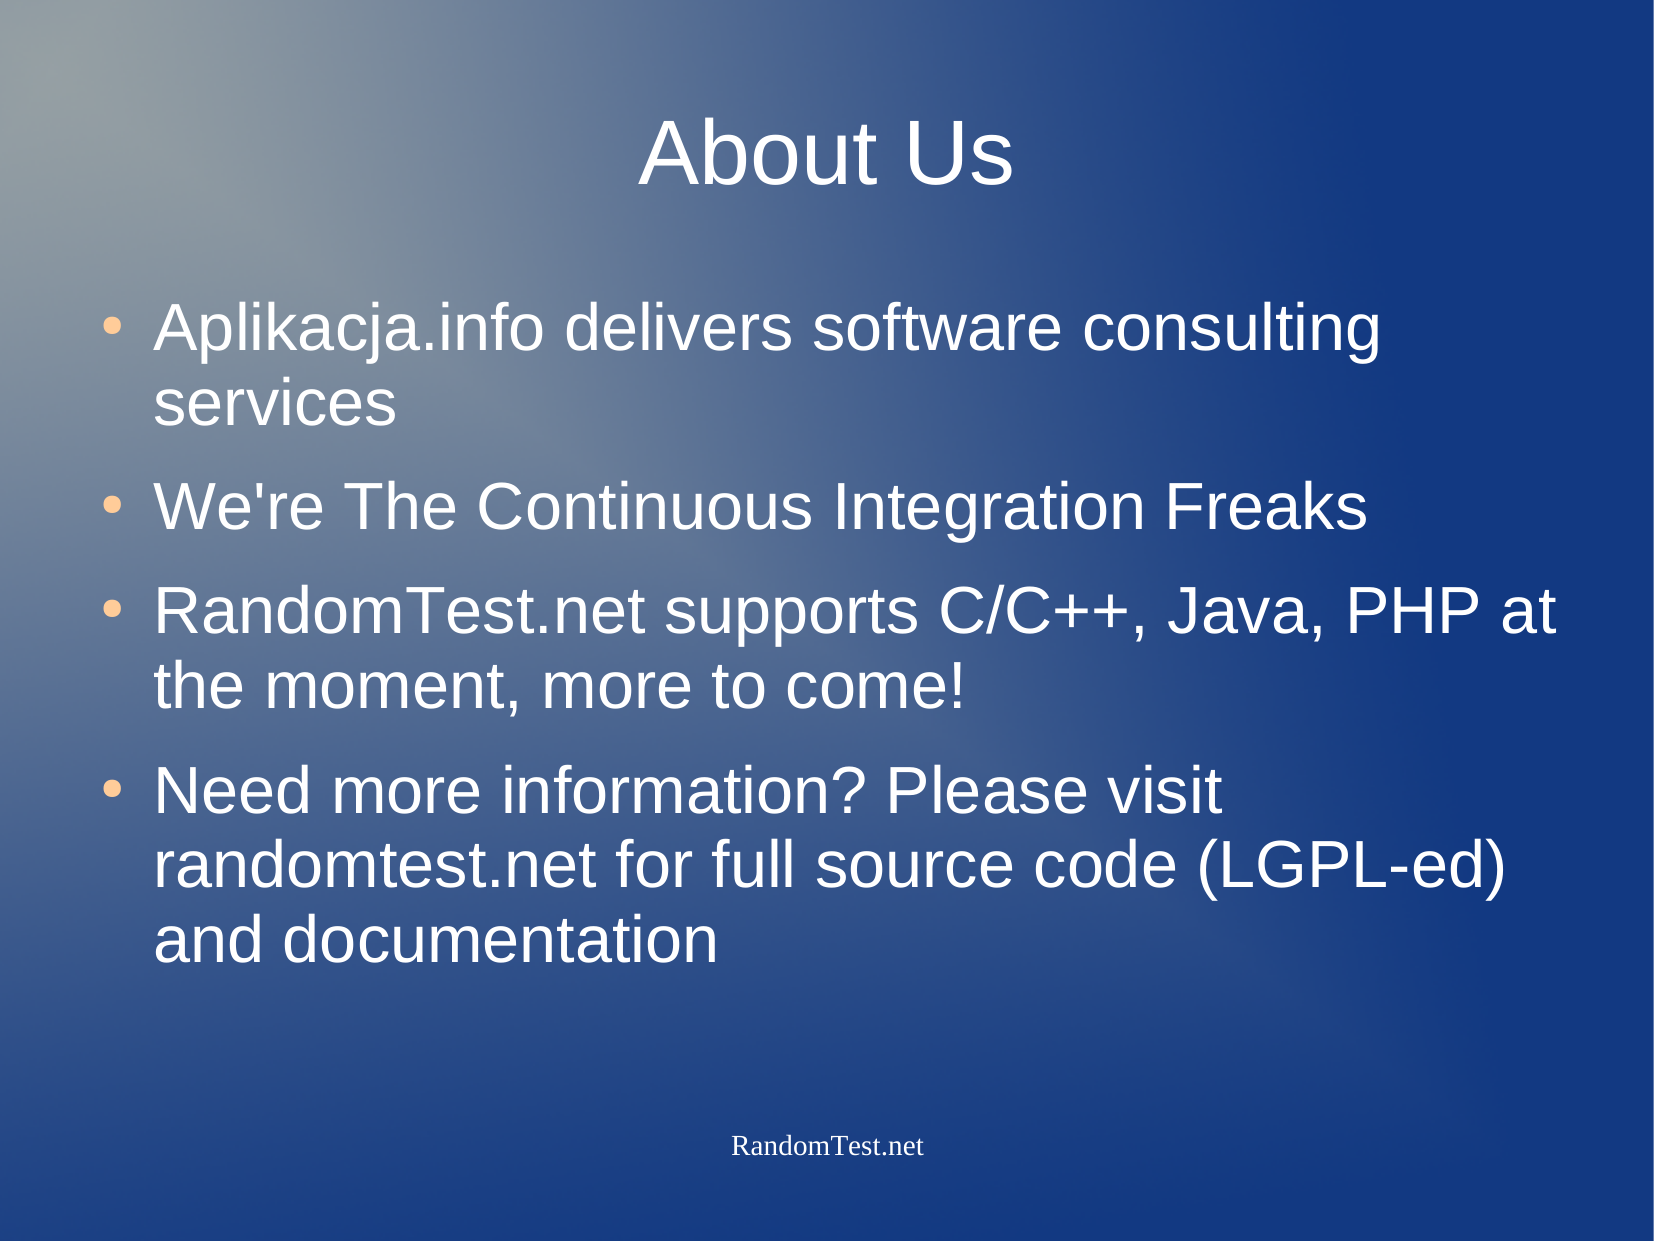

# About Us
Aplikacja.info delivers software consulting services
We're The Continuous Integration Freaks
RandomTest.net supports C/C++, Java, PHP at the moment, more to come!
Need more information? Please visit randomtest.net for full source code (LGPL-ed) and documentation
RandomTest.net